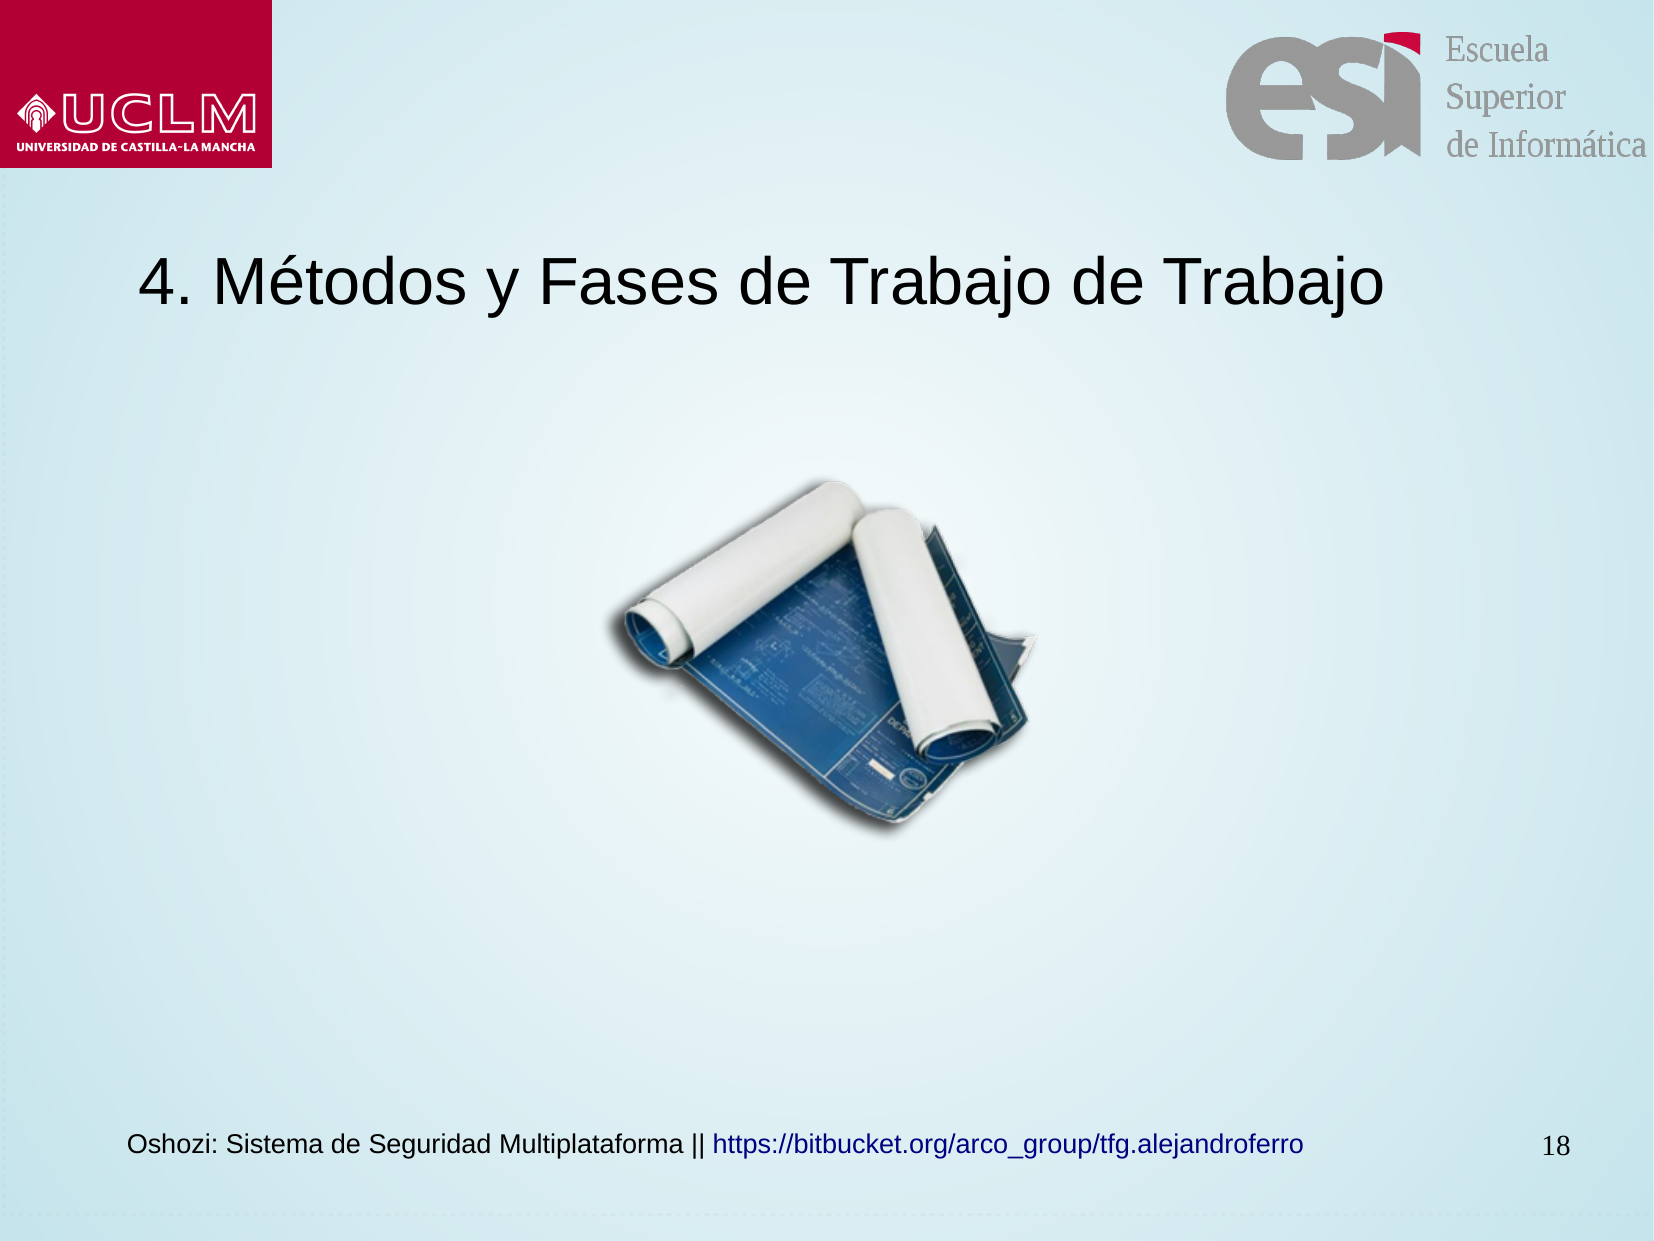

4. Métodos y Fases de Trabajo de Trabajo
Oshozi: Sistema de Seguridad Multiplataforma || https://bitbucket.org/arco_group/tfg.alejandroferro
18